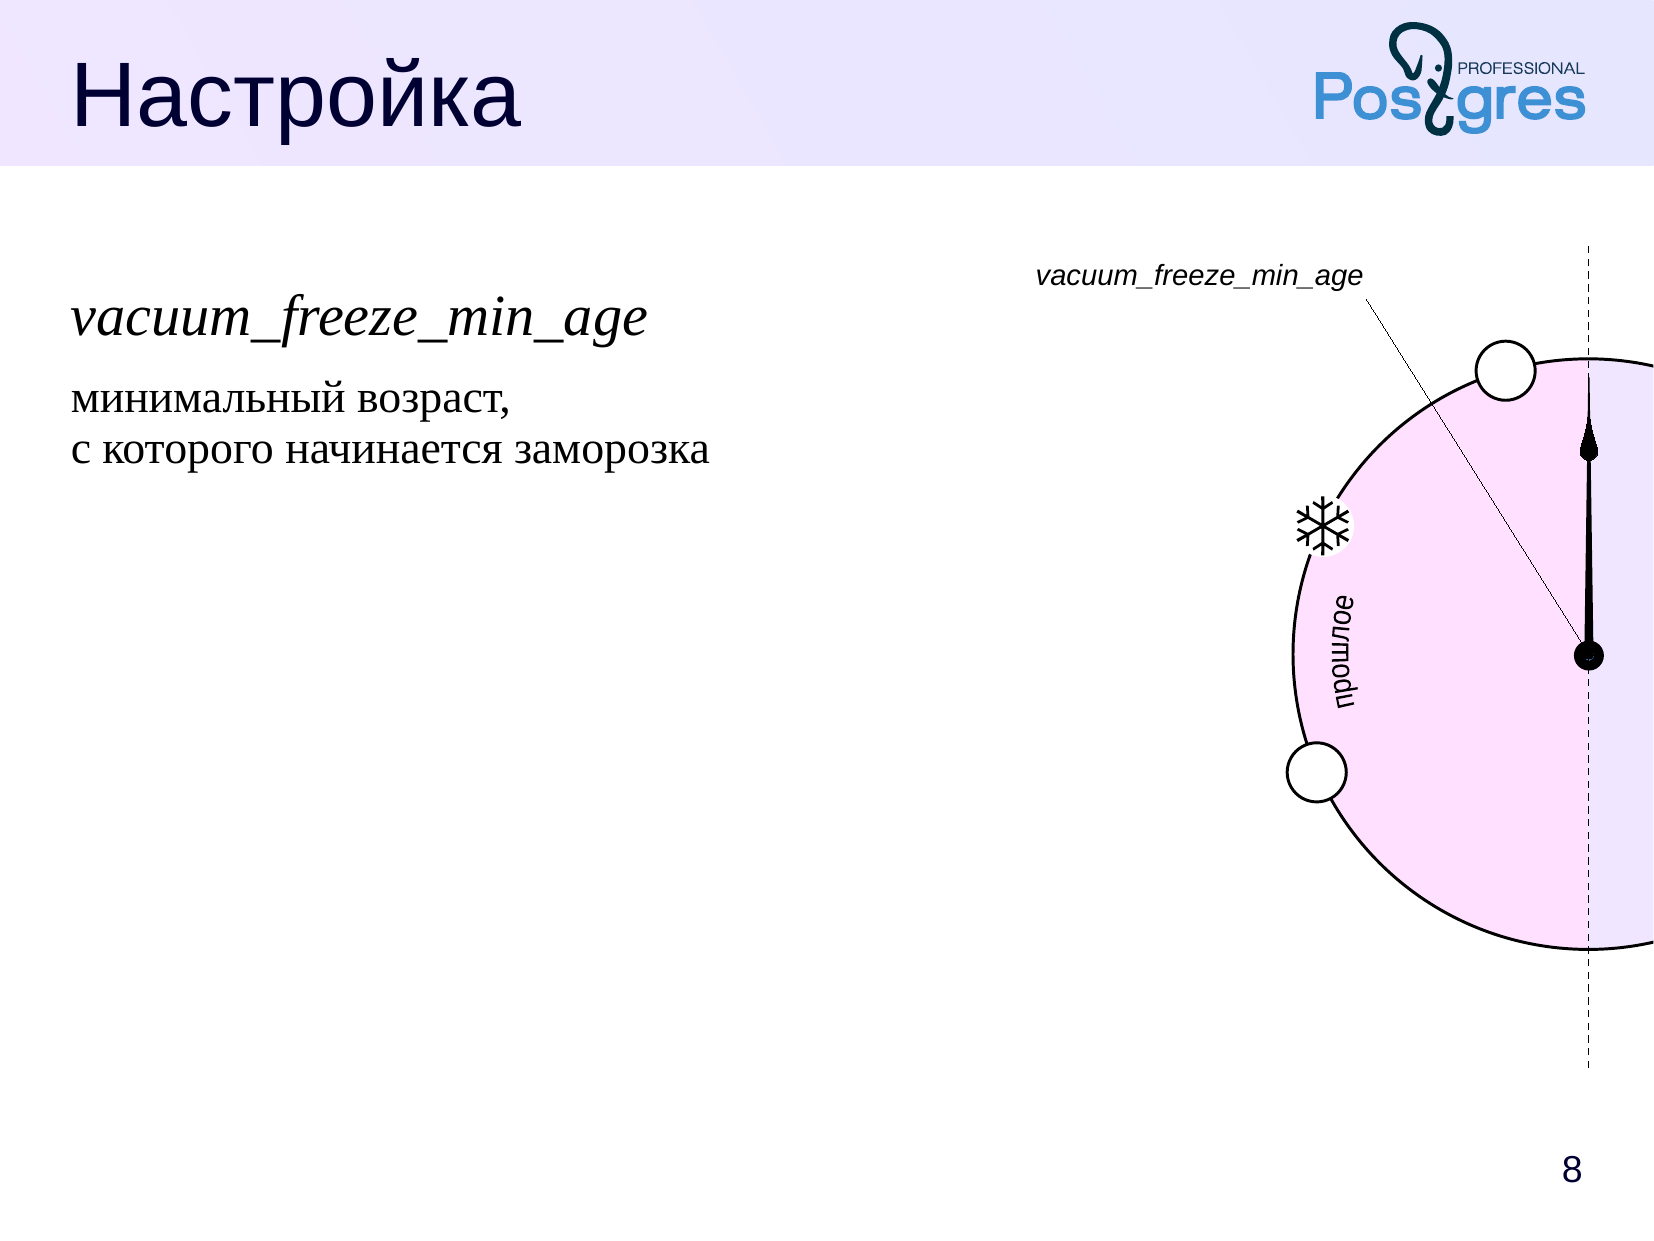

Настройка
vacuum_freeze_min_age
# vacuum_freeze_min_age
минимальный возраст,
с которого начинается заморозка
будущее
прошлое